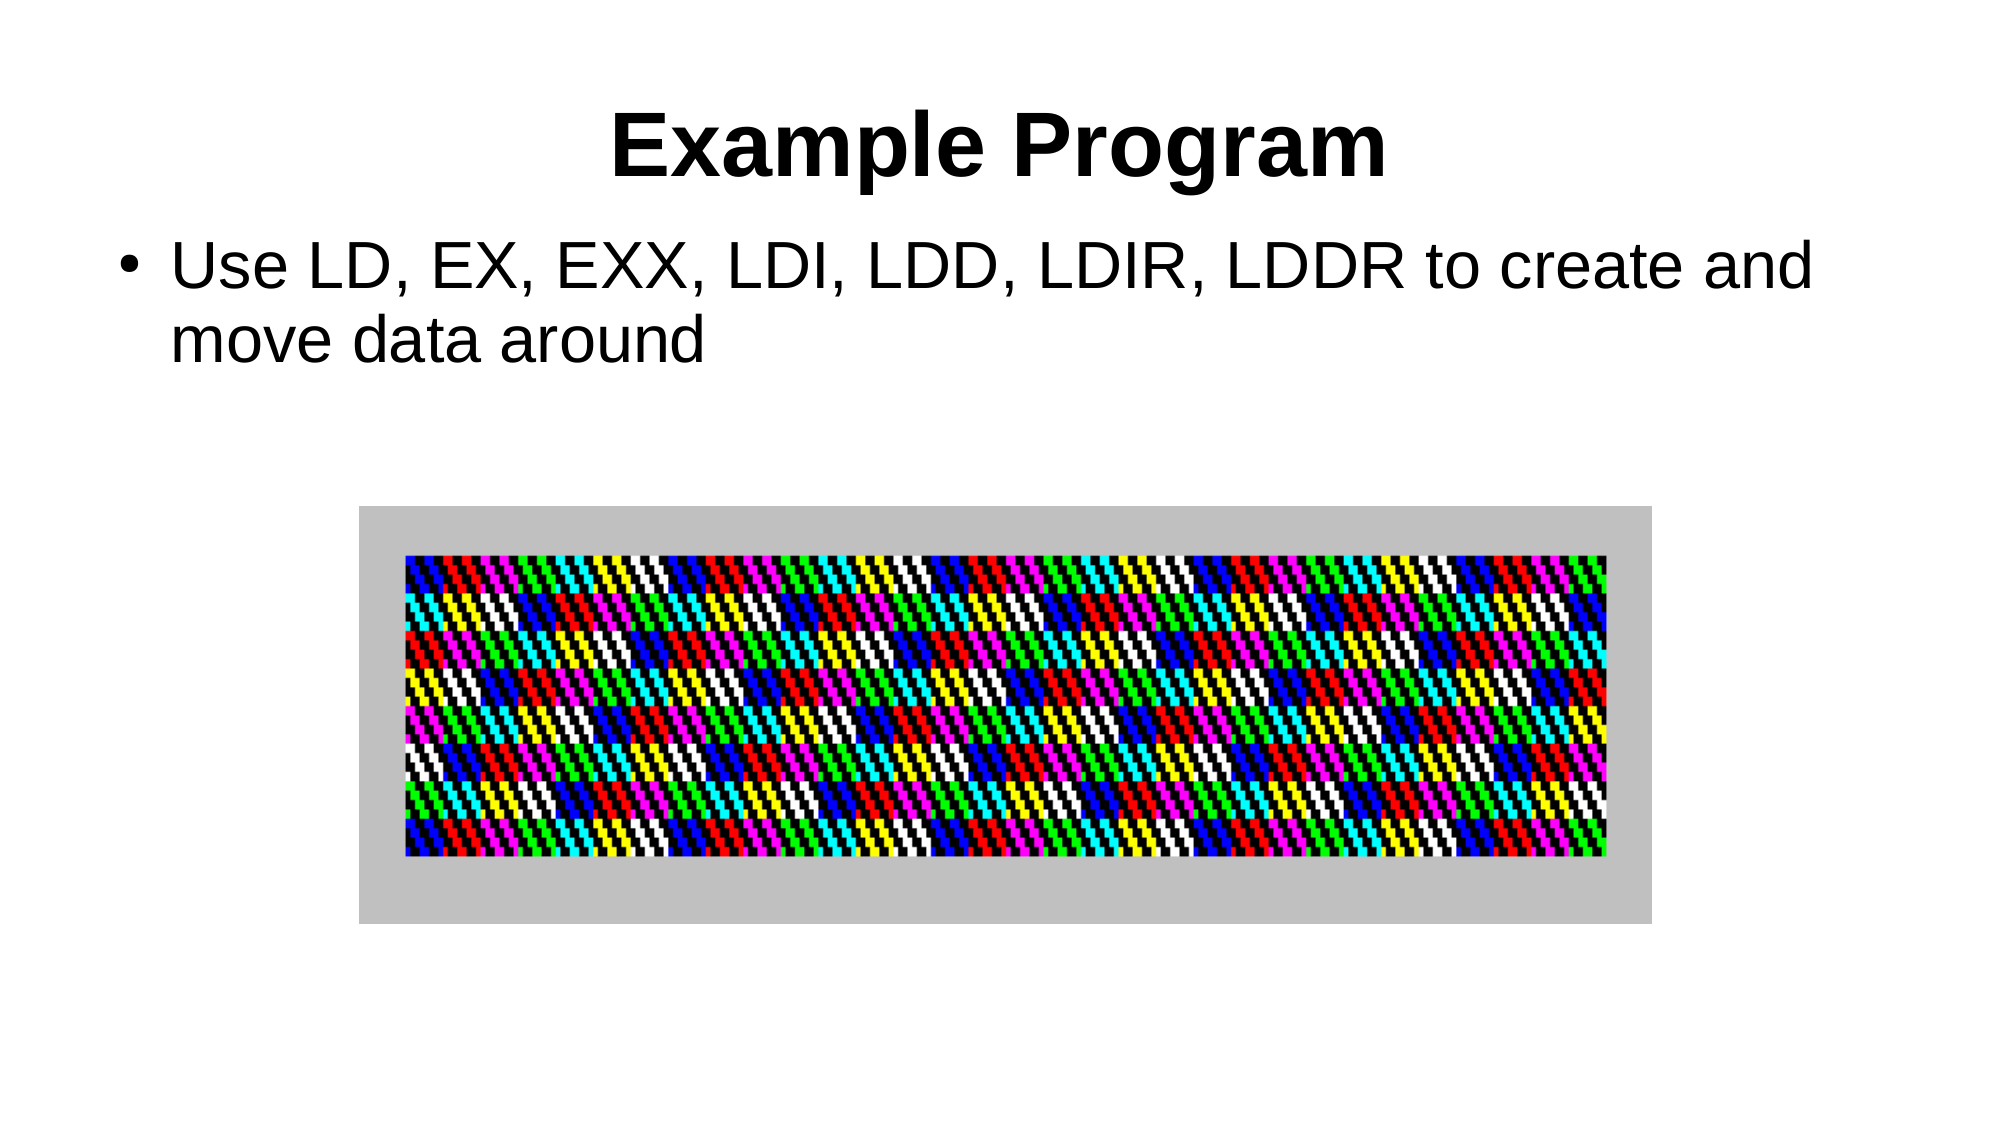

# Example Program
Use LD, EX, EXX, LDI, LDD, LDIR, LDDR to create and move data around